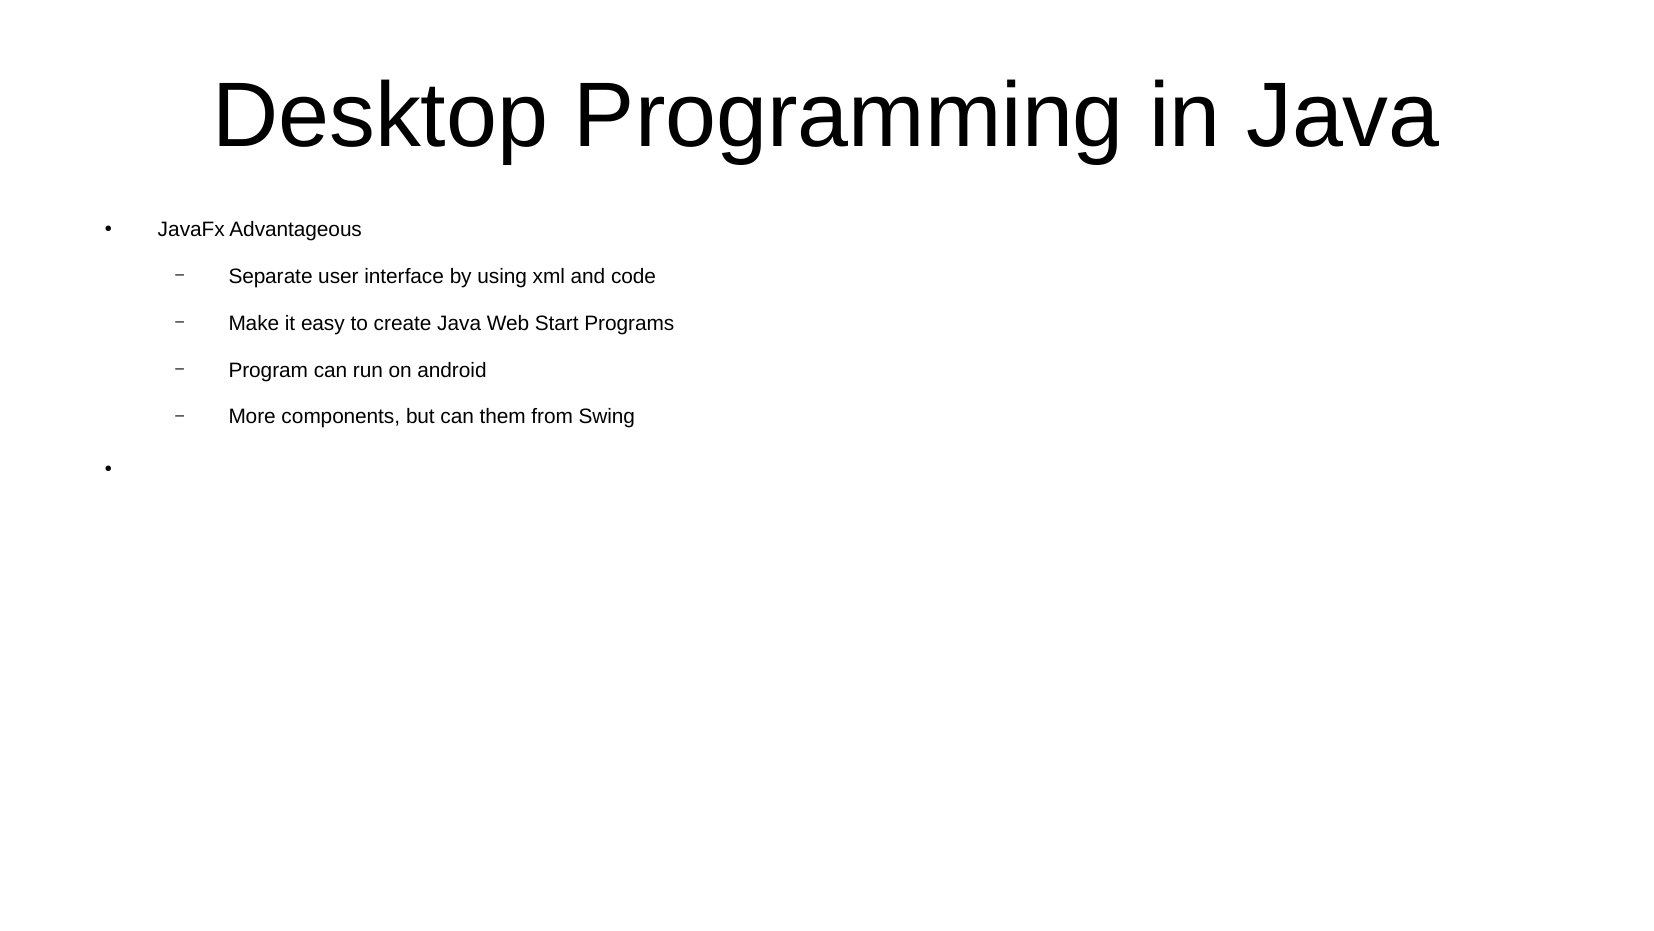

# Desktop Programming in Java
JavaFx Advantageous
Separate user interface by using xml and code
Make it easy to create Java Web Start Programs
Program can run on android
More components, but can them from Swing